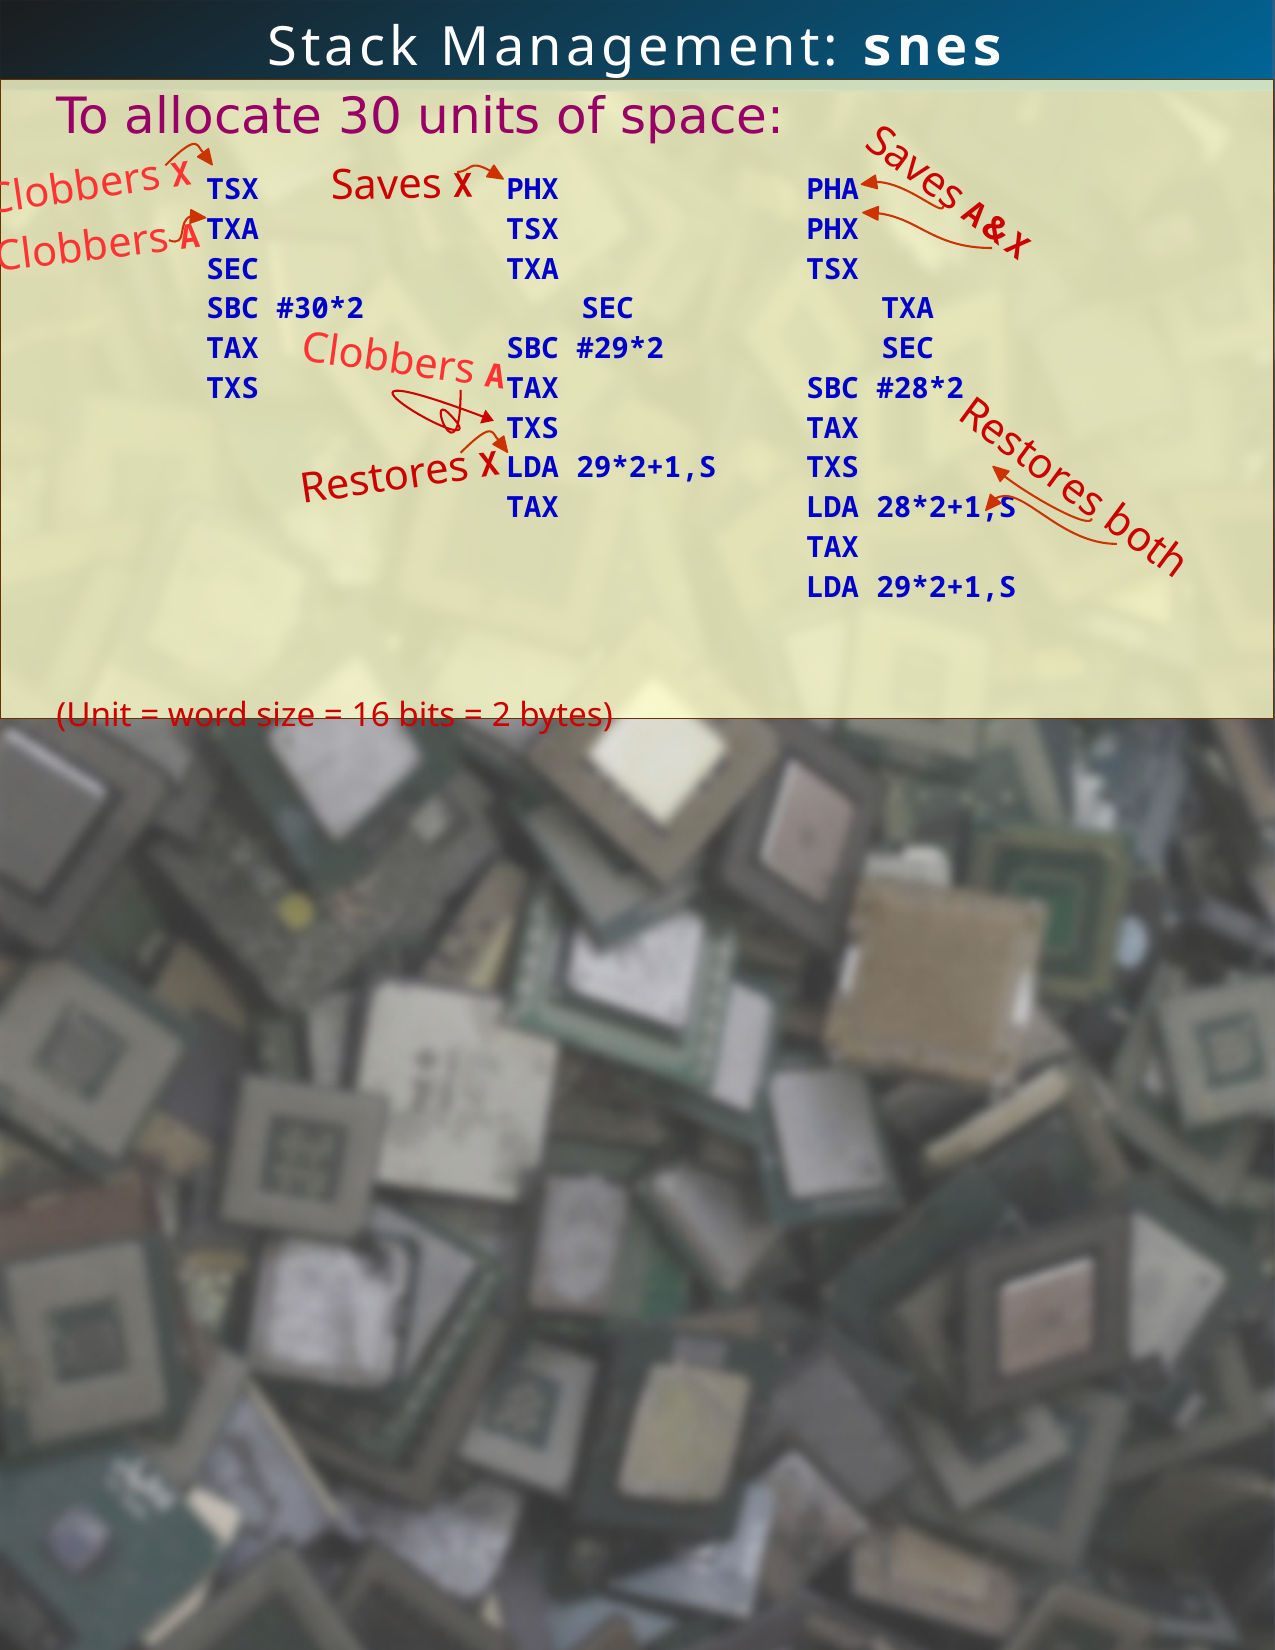

Stack Management: snes
To allocate 30 units of space:
		TSX				PHX				PHA
		TXA				TSX				PHX
		SEC				TXA				TSX
		SBC #30*2			SEC				TXA
		TAX				SBC #29*2			SEC
		TXS				TAX				SBC #28*2
						TXS				TAX
						LDA 29*2+1,S		TXS
						TAX				LDA 28*2+1,S
										TAX
										LDA 29*2+1,S
(Unit = word size = 16 bits = 2 bytes)
Clobbers X
Saves A & X
Saves X
Clobbers A
Clobbers A
Restores X
Restores both